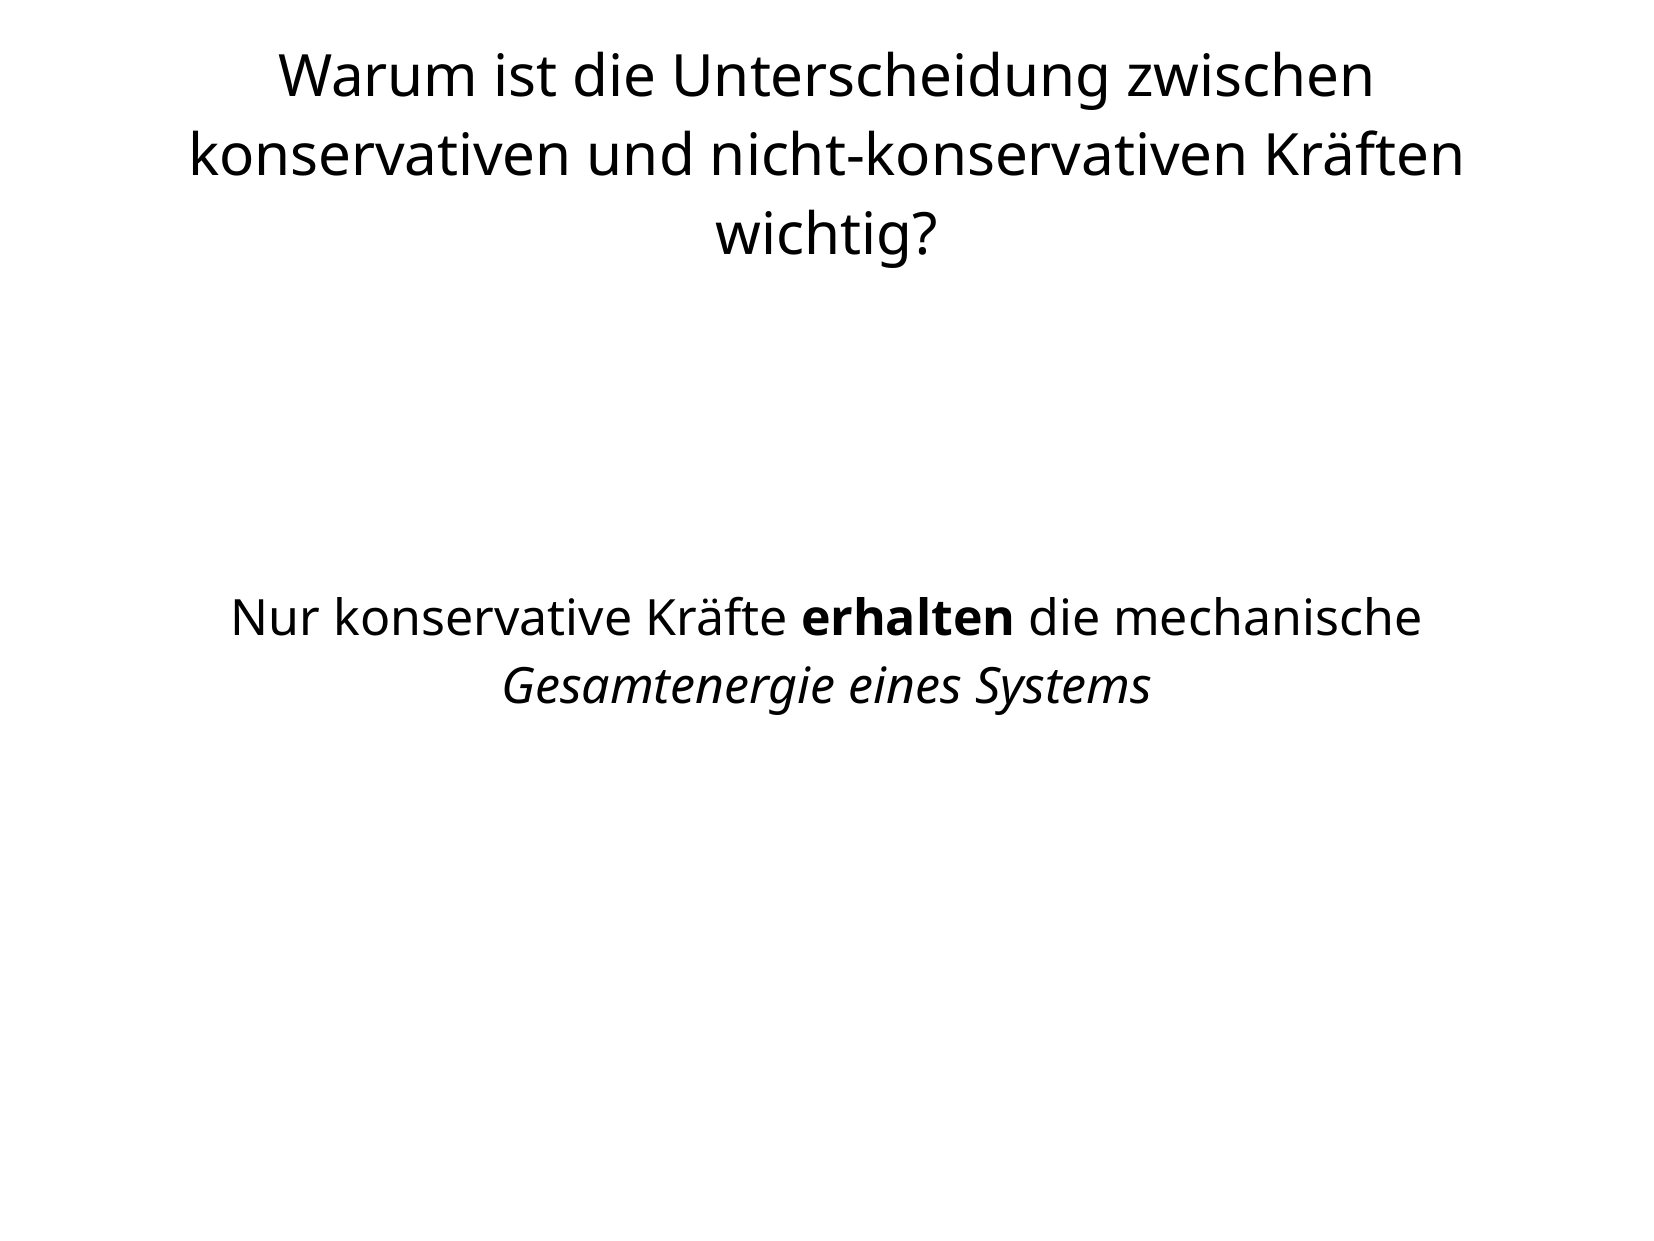

# Warum ist die Unterscheidung zwischen konservativen und nicht-konservativen Kräften wichtig?
Nur konservative Kräfte erhalten die mechanische Gesamtenergie eines Systems